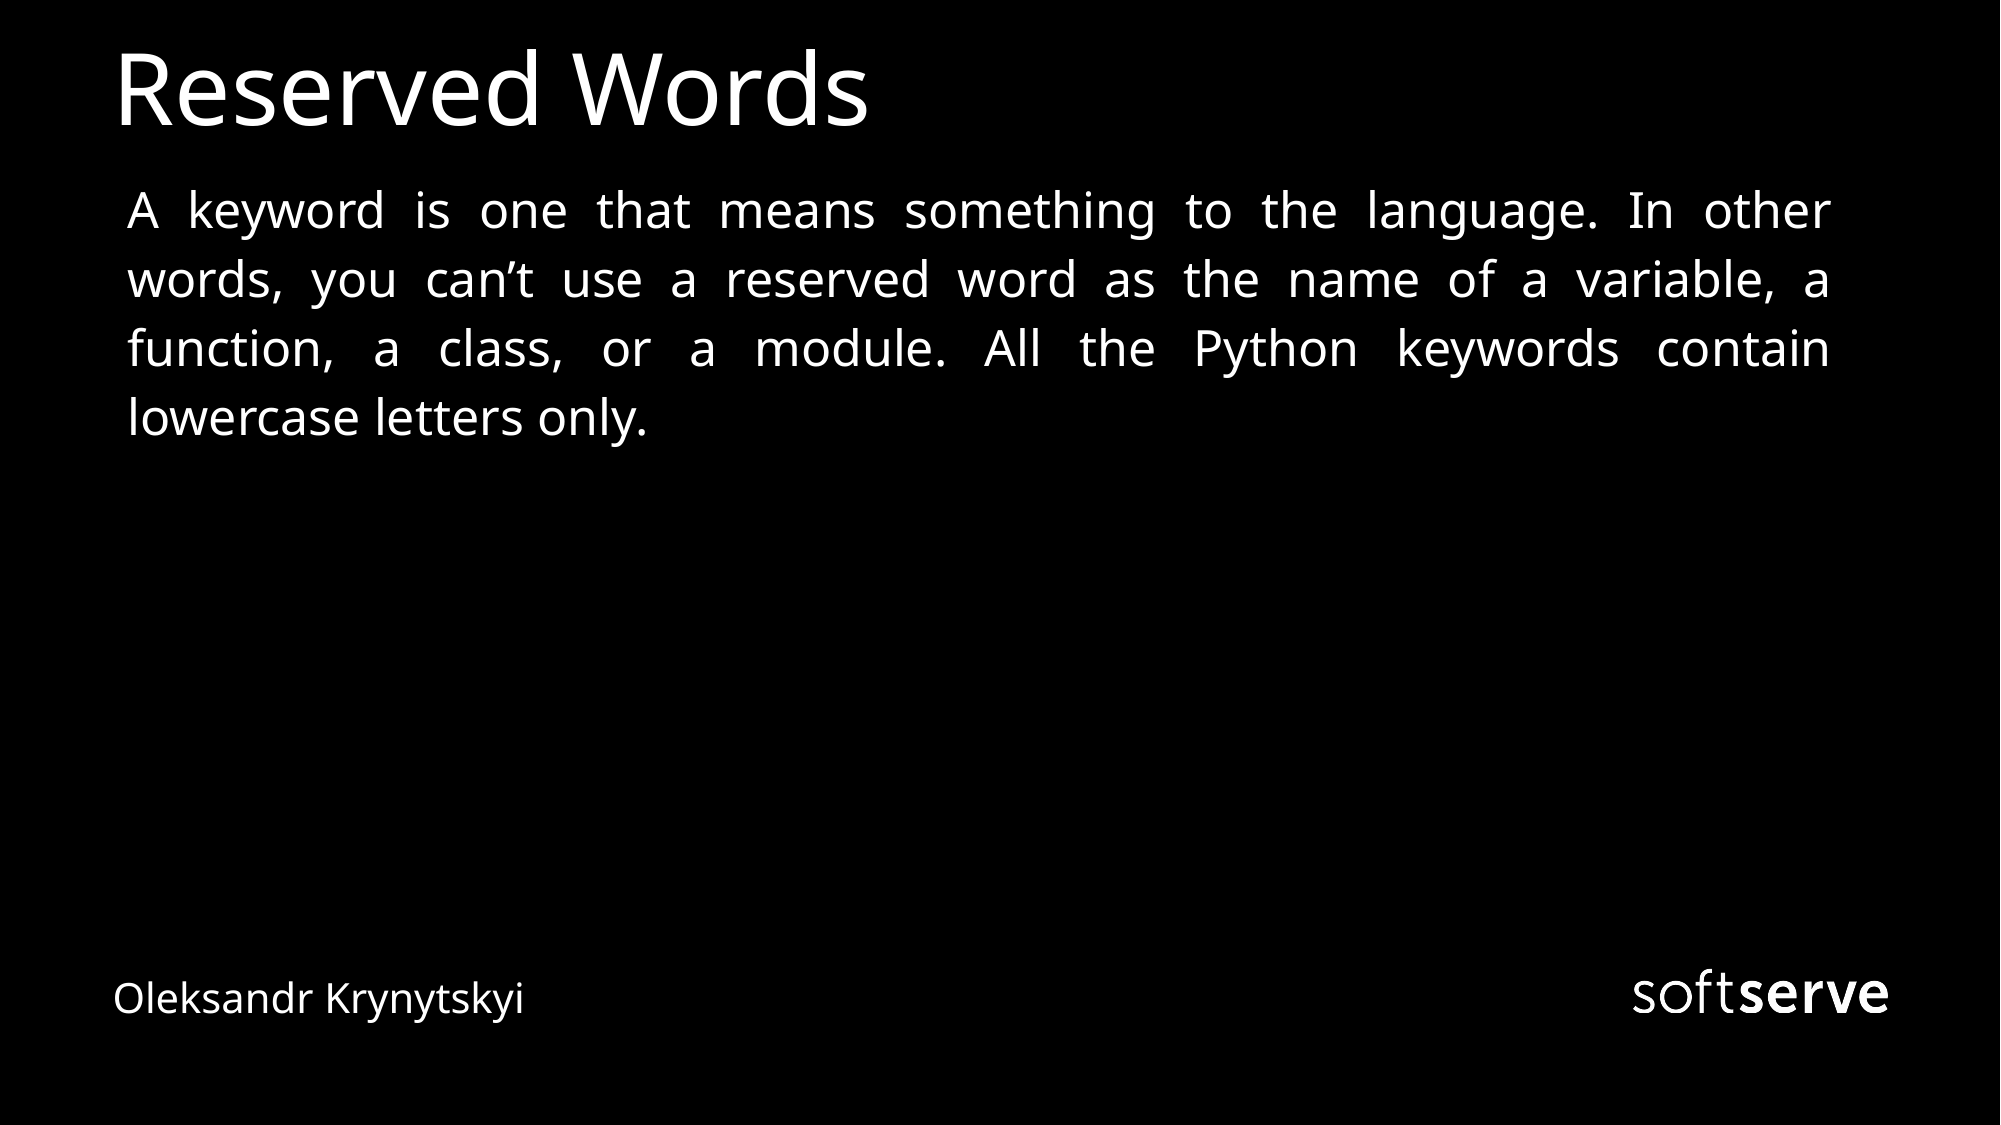

# Reserved Words
A keyword is one that means something to the language. In other words, you can’t use a reserved word as the name of a variable, a function, a class, or a module. All the Python keywords contain lowercase letters only.
Oleksandr Krynytskyi